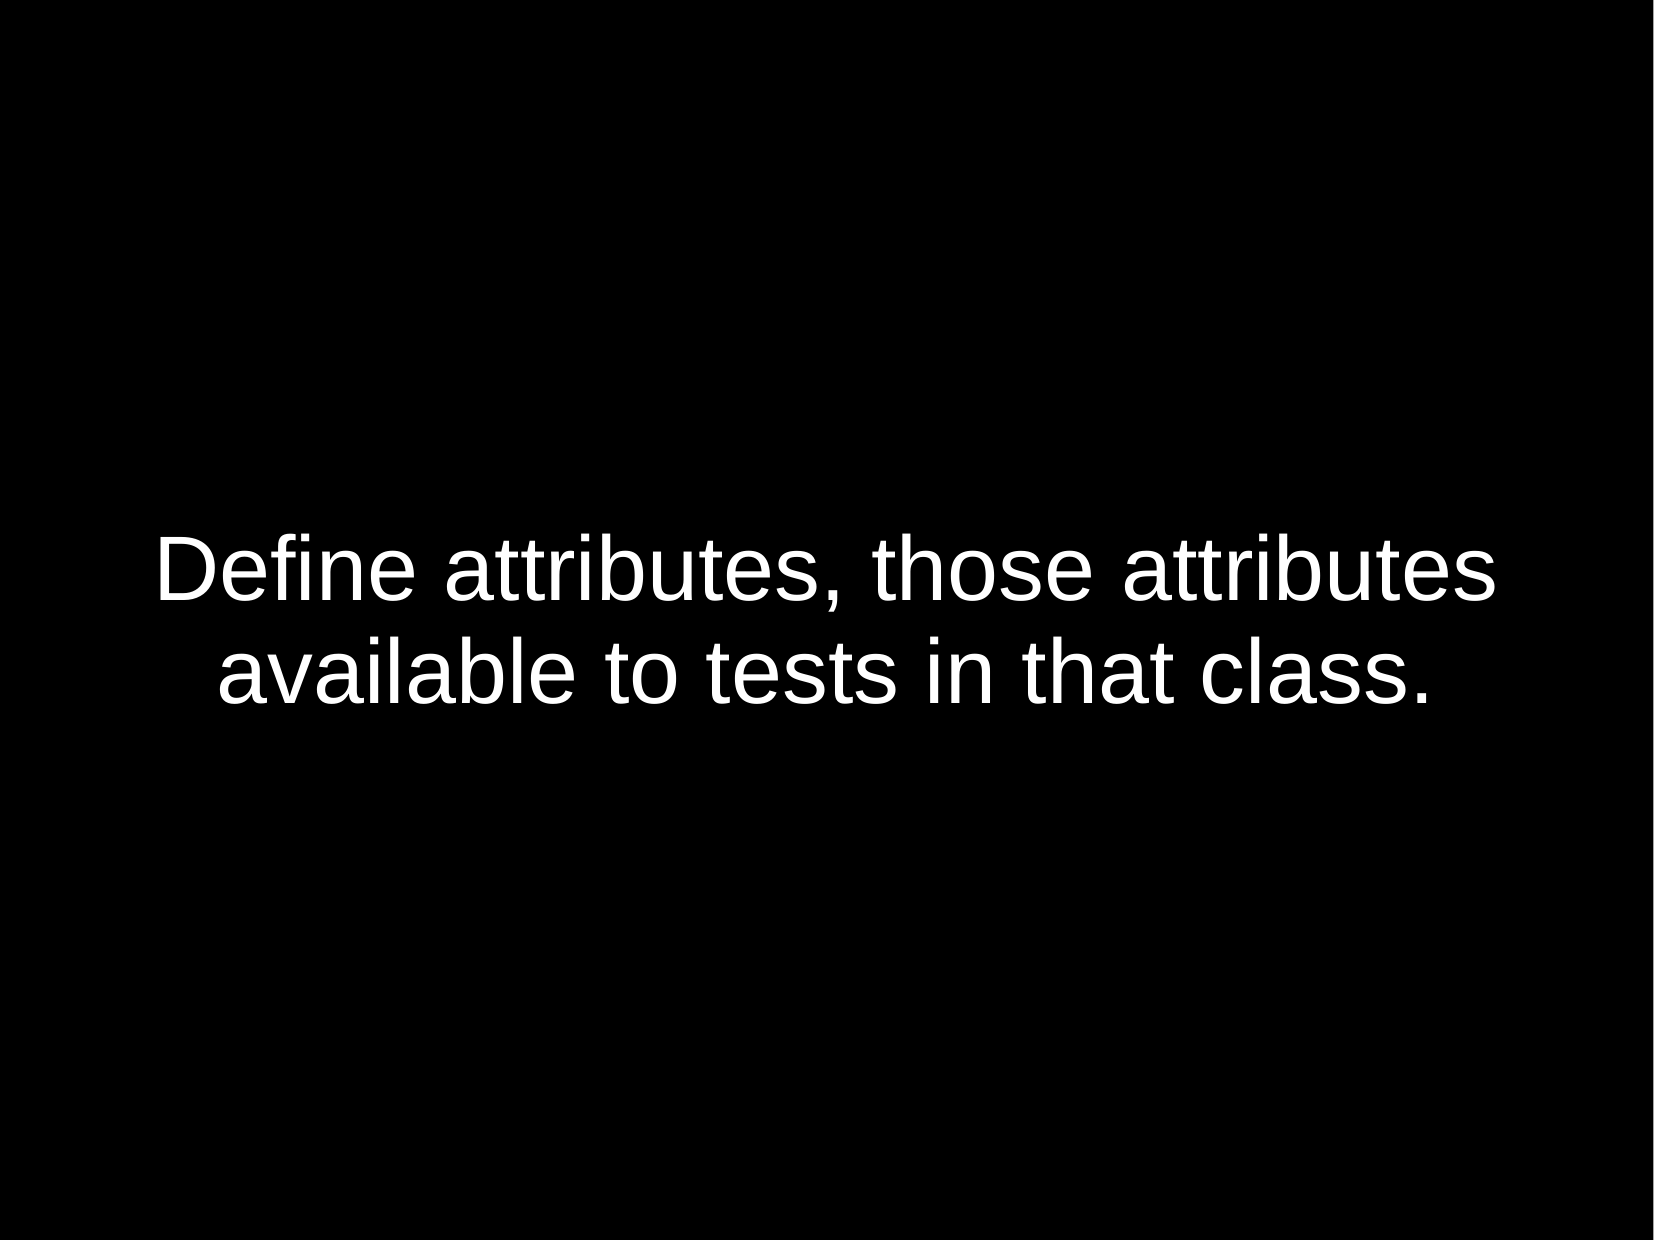

# Define attributes, those attributes available to tests in that class.